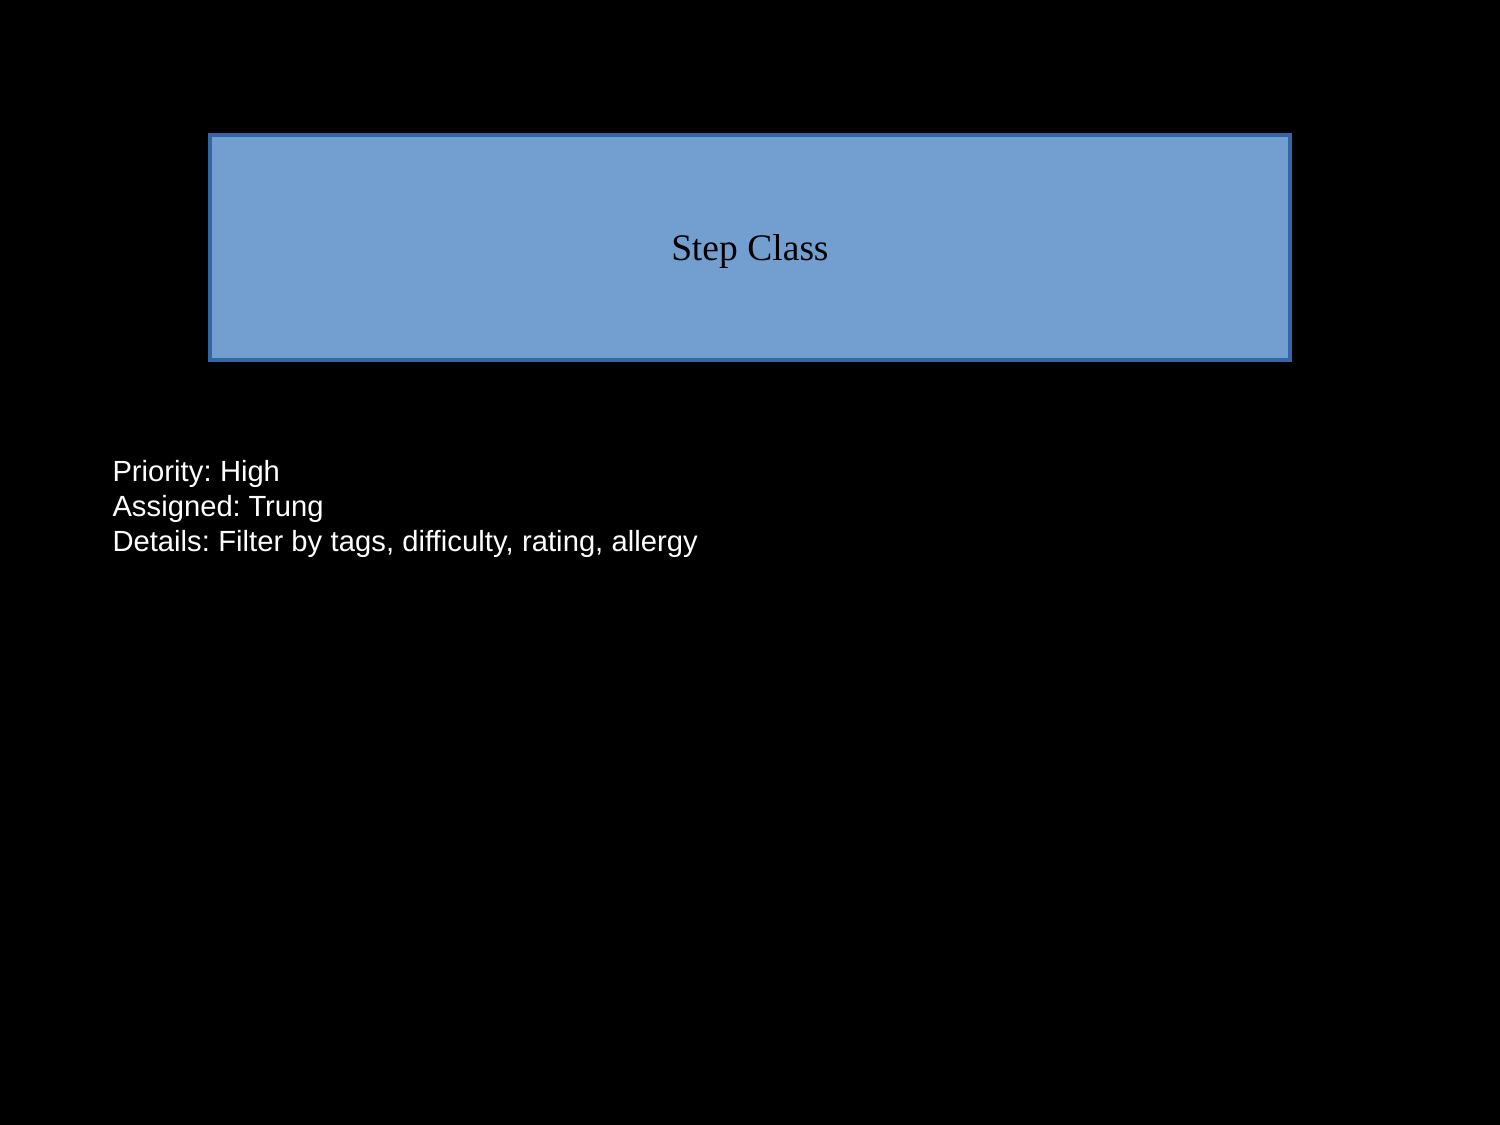

Step Class
# Priority: High Assigned: Trung Details: Filter by tags, difficulty, rating, allergy